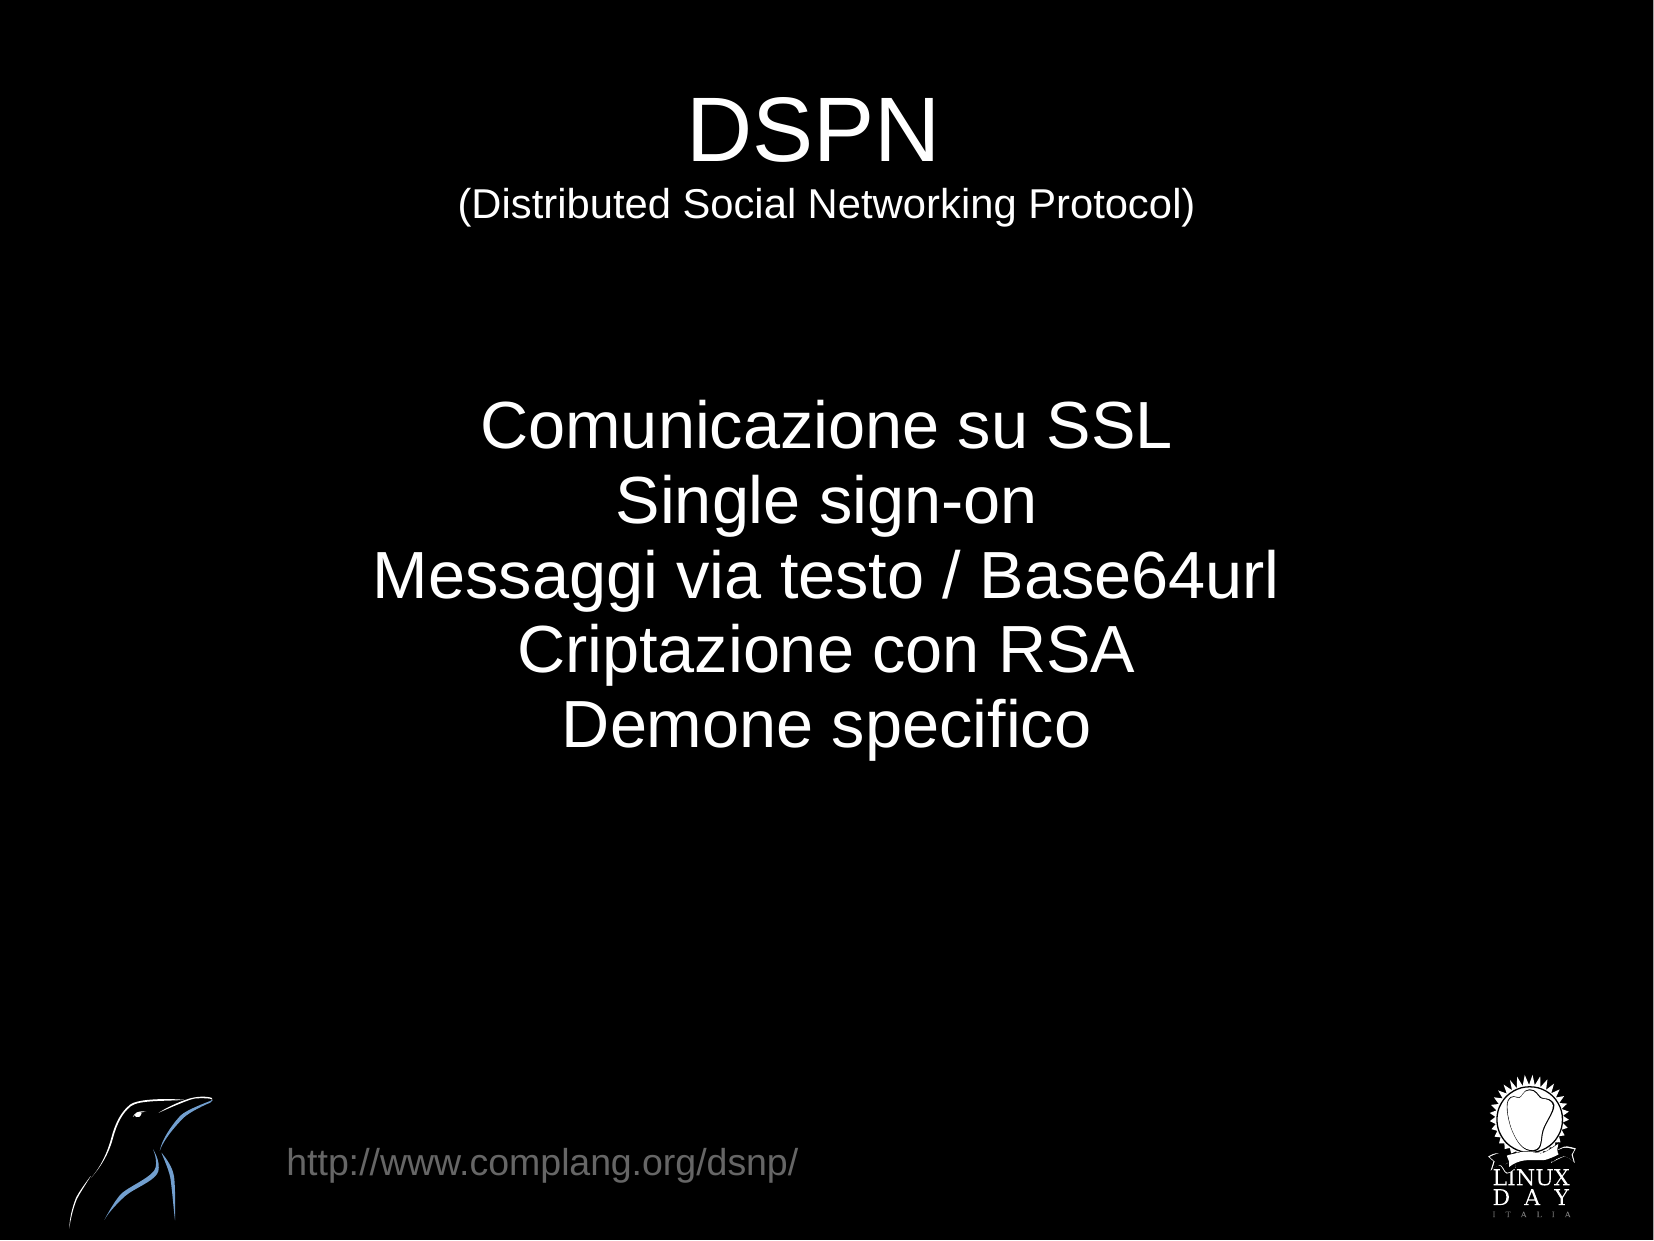

DSPN
(Distributed Social Networking Protocol)
# Comunicazione su SSL
Single sign-on
Messaggi via testo / Base64url
Criptazione con RSA
Demone specifico
http://www.complang.org/dsnp/